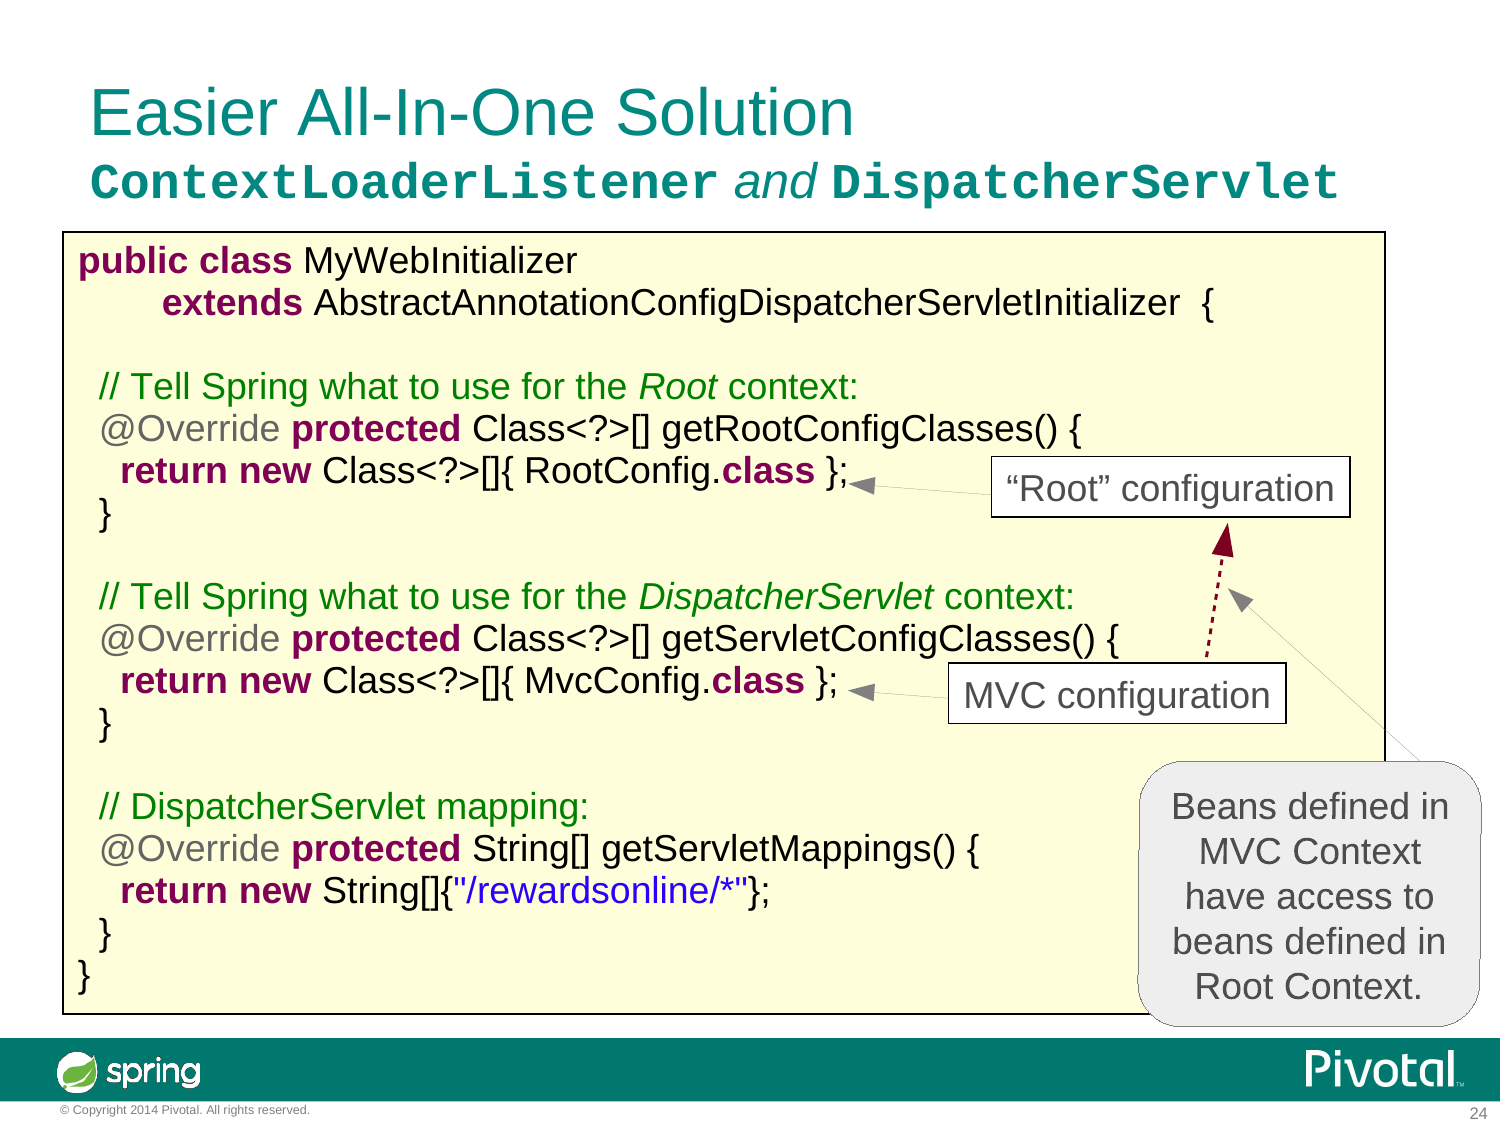

# Easier All-In-One Solution ContextLoaderListener and DispatcherServlet
public class MyWebInitializer
 extends AbstractAnnotationConfigDispatcherServletInitializer {
 // Tell Spring what to use for the Root context:
 @Override protected Class<?>[] getRootConfigClasses() {
 return new Class<?>[]{ RootConfig.class };
 }
 // Tell Spring what to use for the DispatcherServlet context:
 @Override protected Class<?>[] getServletConfigClasses() {
 return new Class<?>[]{ MvcConfig.class };
 }
 // DispatcherServlet mapping:
 @Override protected String[] getServletMappings() {
 return new String[]{"/rewardsonline/*"};
 }
}
“Root” configuration
MVC configuration
Beans defined in MVC Context have access to beans defined in Root Context.